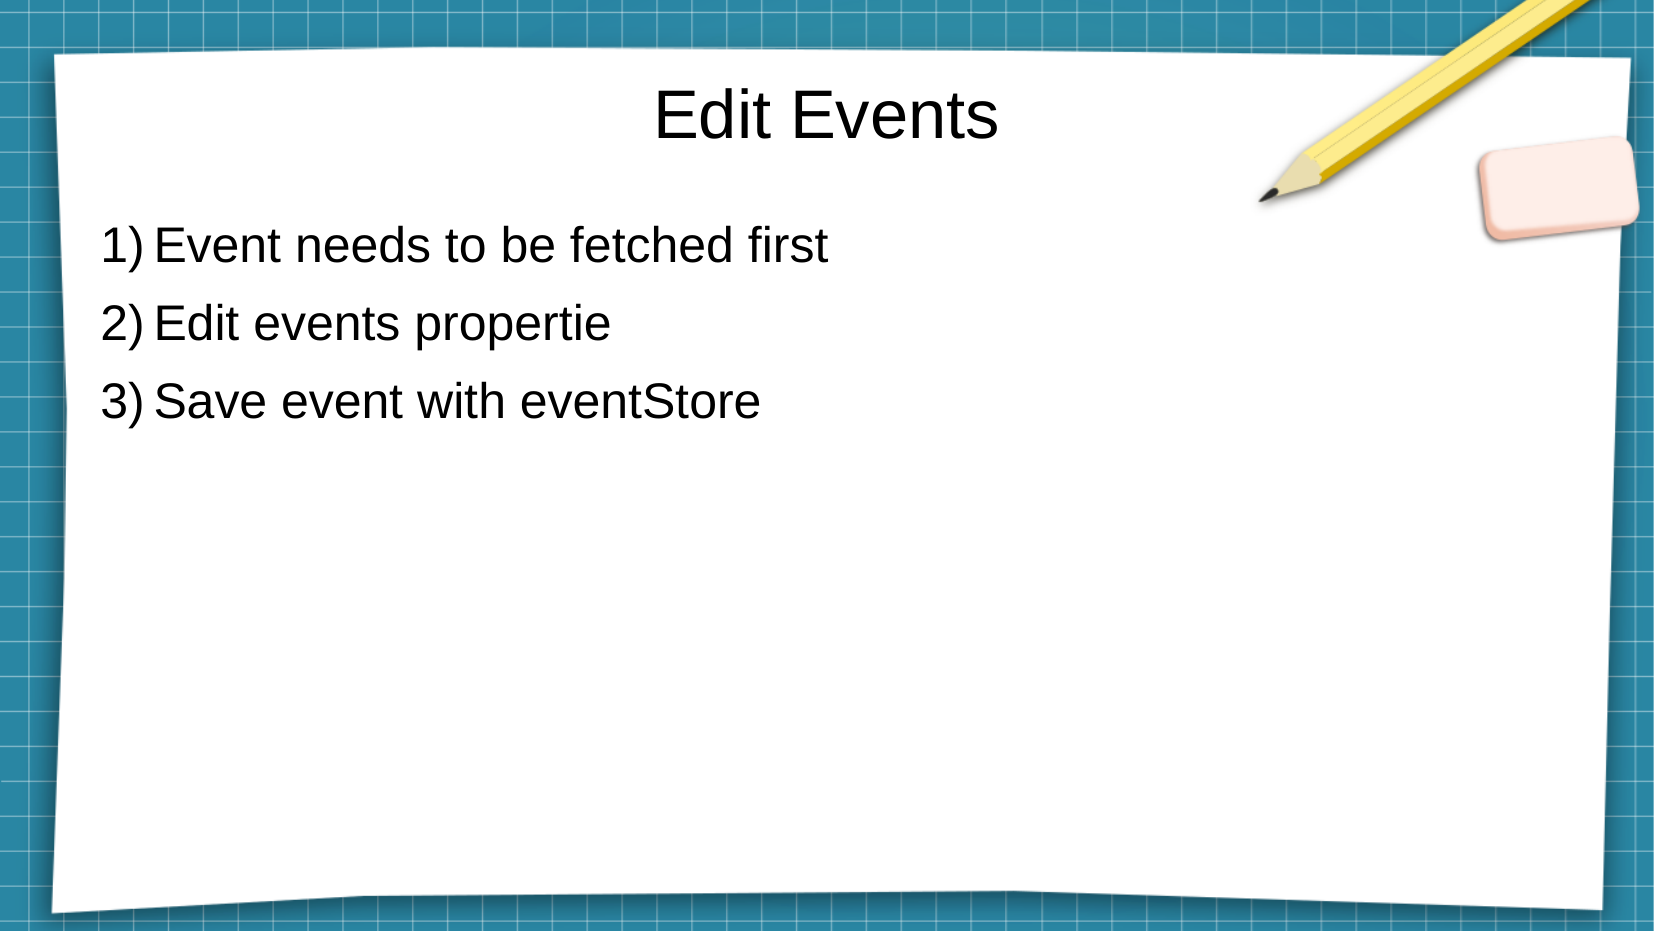

# Edit Events
Event needs to be fetched first
Edit events propertie
Save event with eventStore